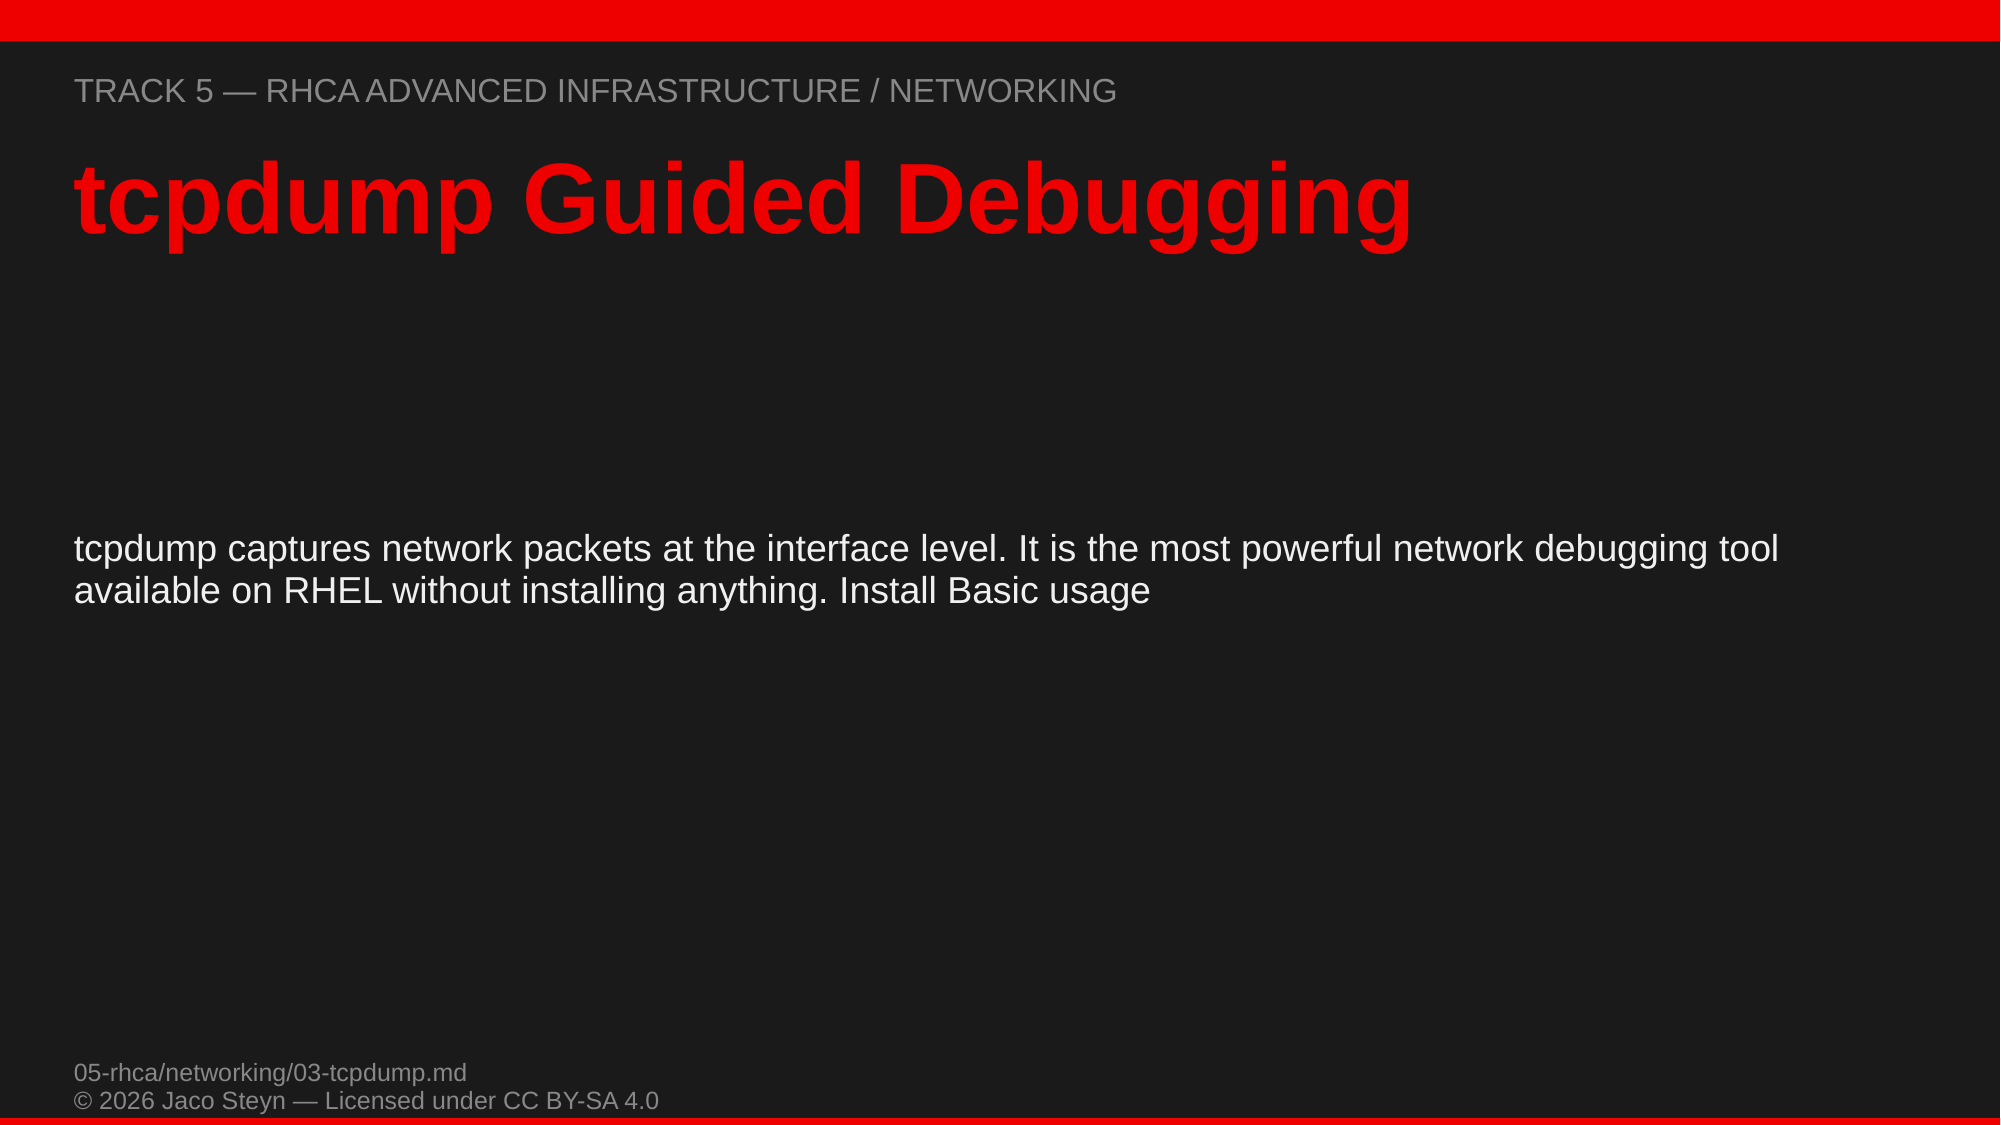

TRACK 5 — RHCA ADVANCED INFRASTRUCTURE / NETWORKING
tcpdump Guided Debugging
tcpdump captures network packets at the interface level. It is the most powerful network debugging tool available on RHEL without installing anything. Install Basic usage
05-rhca/networking/03-tcpdump.md
© 2026 Jaco Steyn — Licensed under CC BY-SA 4.0